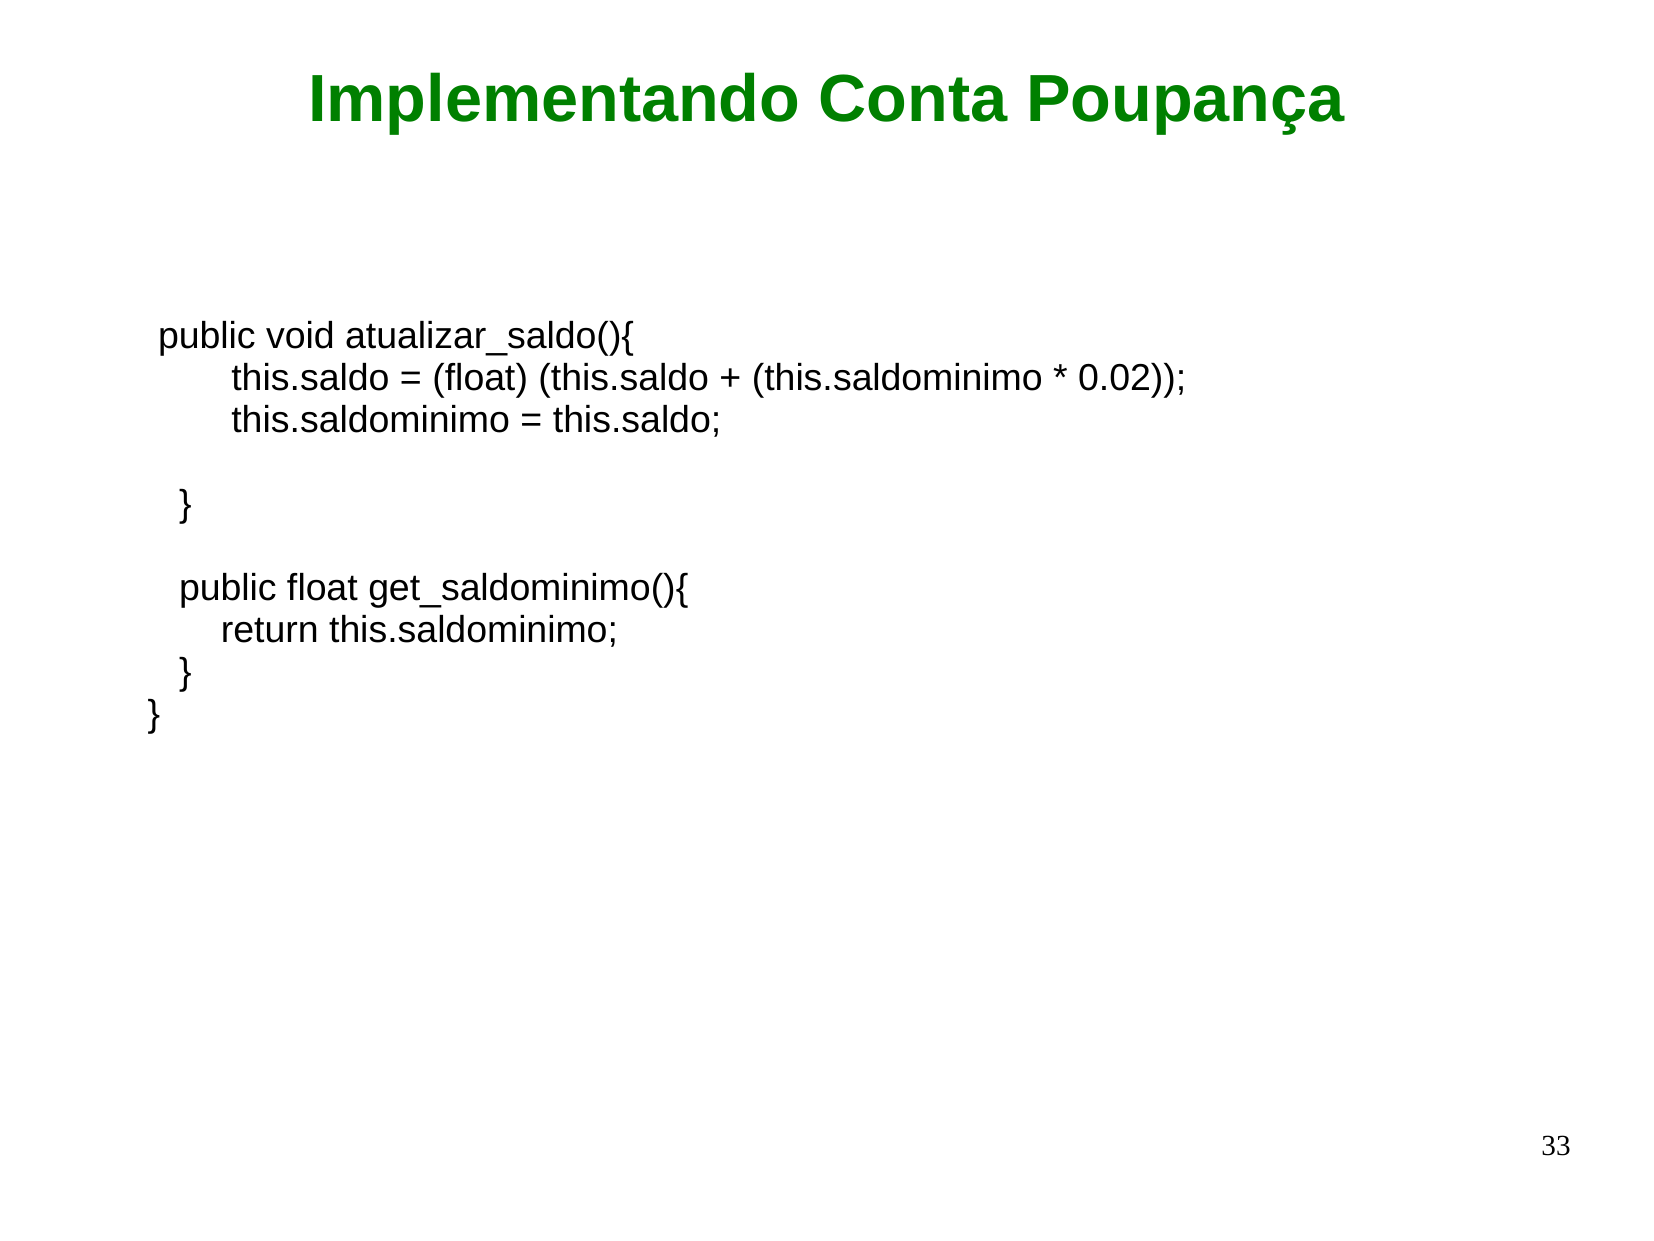

# Implementando Conta Poupança
 public void atualizar_saldo(){
 this.saldo = (float) (this.saldo + (this.saldominimo * 0.02));
 this.saldominimo = this.saldo;
 }
 public float get_saldominimo(){
 return this.saldominimo;
 }
}
33